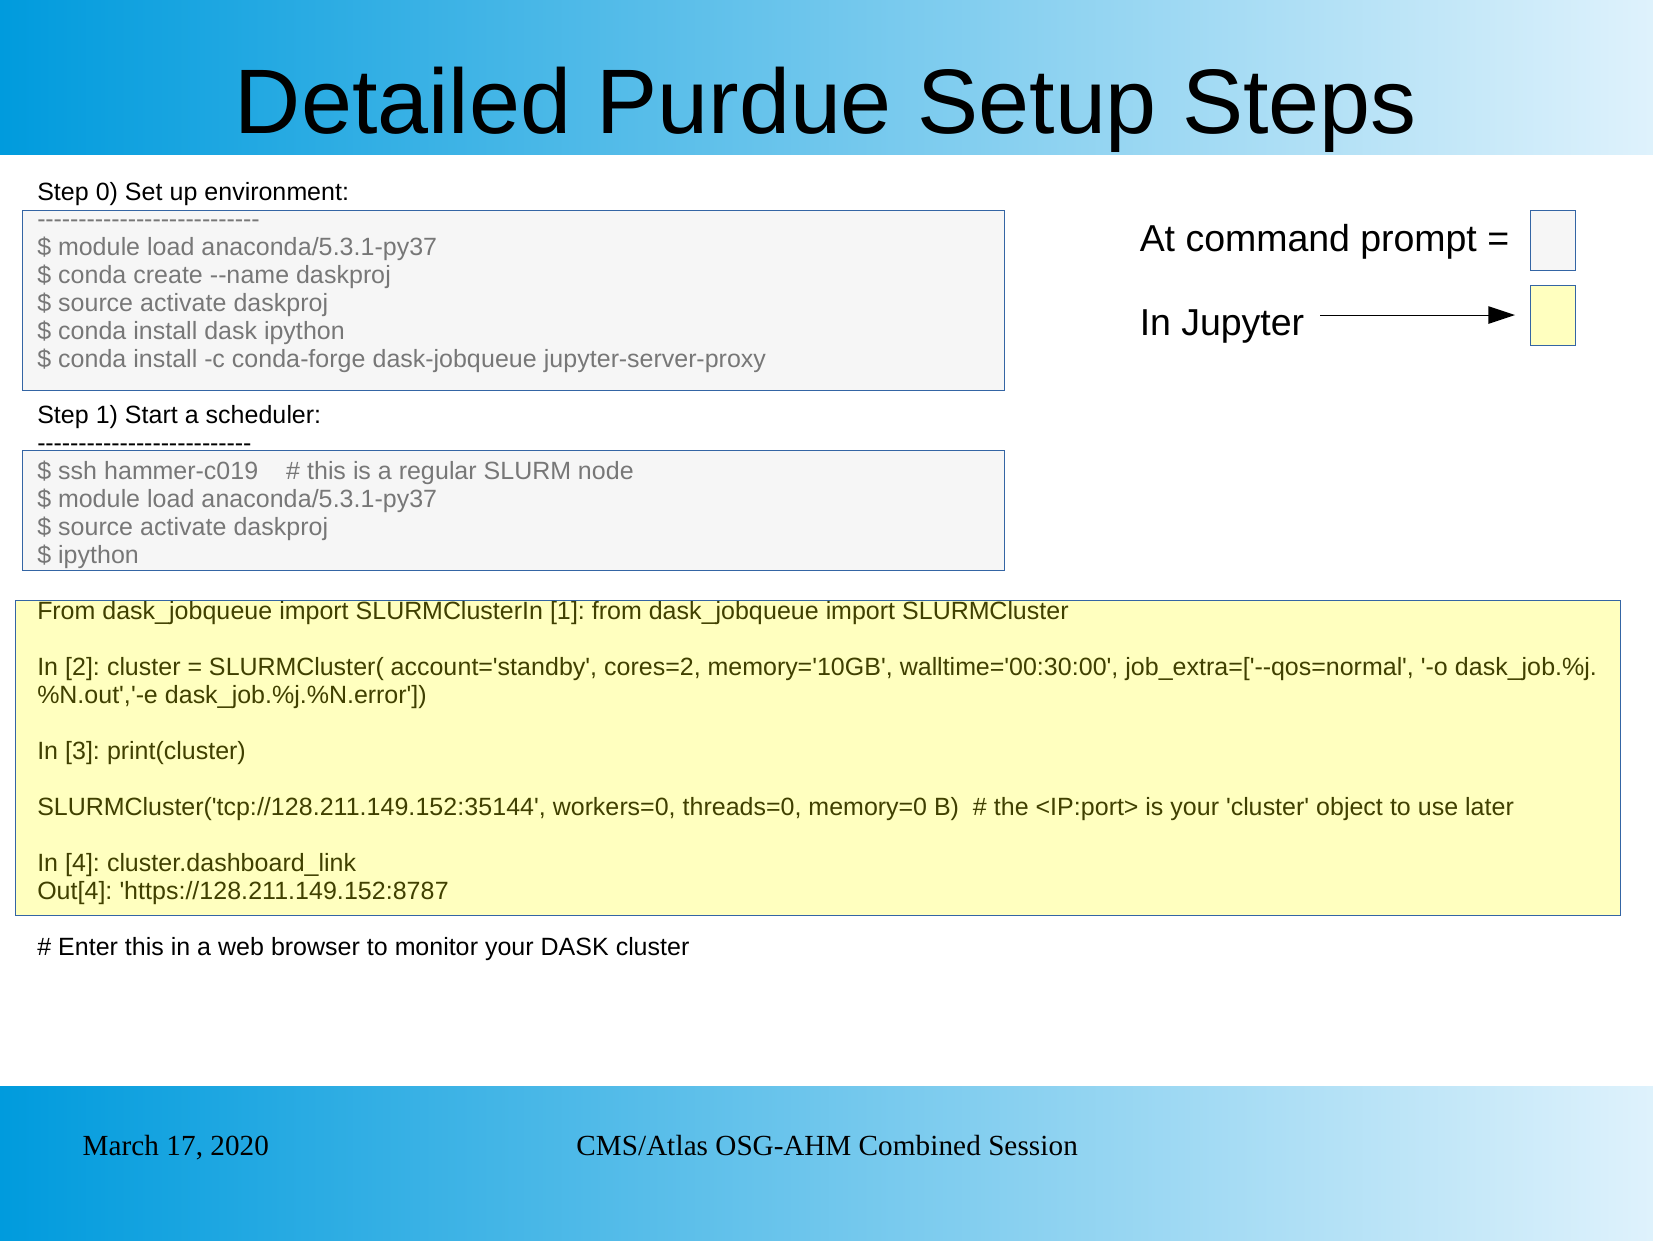

# Detailed Purdue Setup Steps
Step 0) Set up environment:
---------------------------
$ module load anaconda/5.3.1-py37
$ conda create --name daskproj
$ source activate daskproj
$ conda install dask ipython
$ conda install -c conda-forge dask-jobqueue jupyter-server-proxy
Step 1) Start a scheduler:
--------------------------
$ ssh hammer-c019 # this is a regular SLURM node
$ module load anaconda/5.3.1-py37
$ source activate daskproj
$ ipython
From dask_jobqueue import SLURMClusterIn [1]: from dask_jobqueue import SLURMCluster
In [2]: cluster = SLURMCluster( account='standby', cores=2, memory='10GB', walltime='00:30:00', job_extra=['--qos=normal', '-o dask_job.%j.%N.out','-e dask_job.%j.%N.error'])
In [3]: print(cluster)
SLURMCluster('tcp://128.211.149.152:35144', workers=0, threads=0, memory=0 B) # the <IP:port> is your 'cluster' object to use later
In [4]: cluster.dashboard_link
Out[4]: 'https://128.211.149.152:8787
# Enter this in a web browser to monitor your DASK cluster
At command prompt =
In Jupyter
March 17, 2020
CMS/Atlas OSG-AHM Combined Session